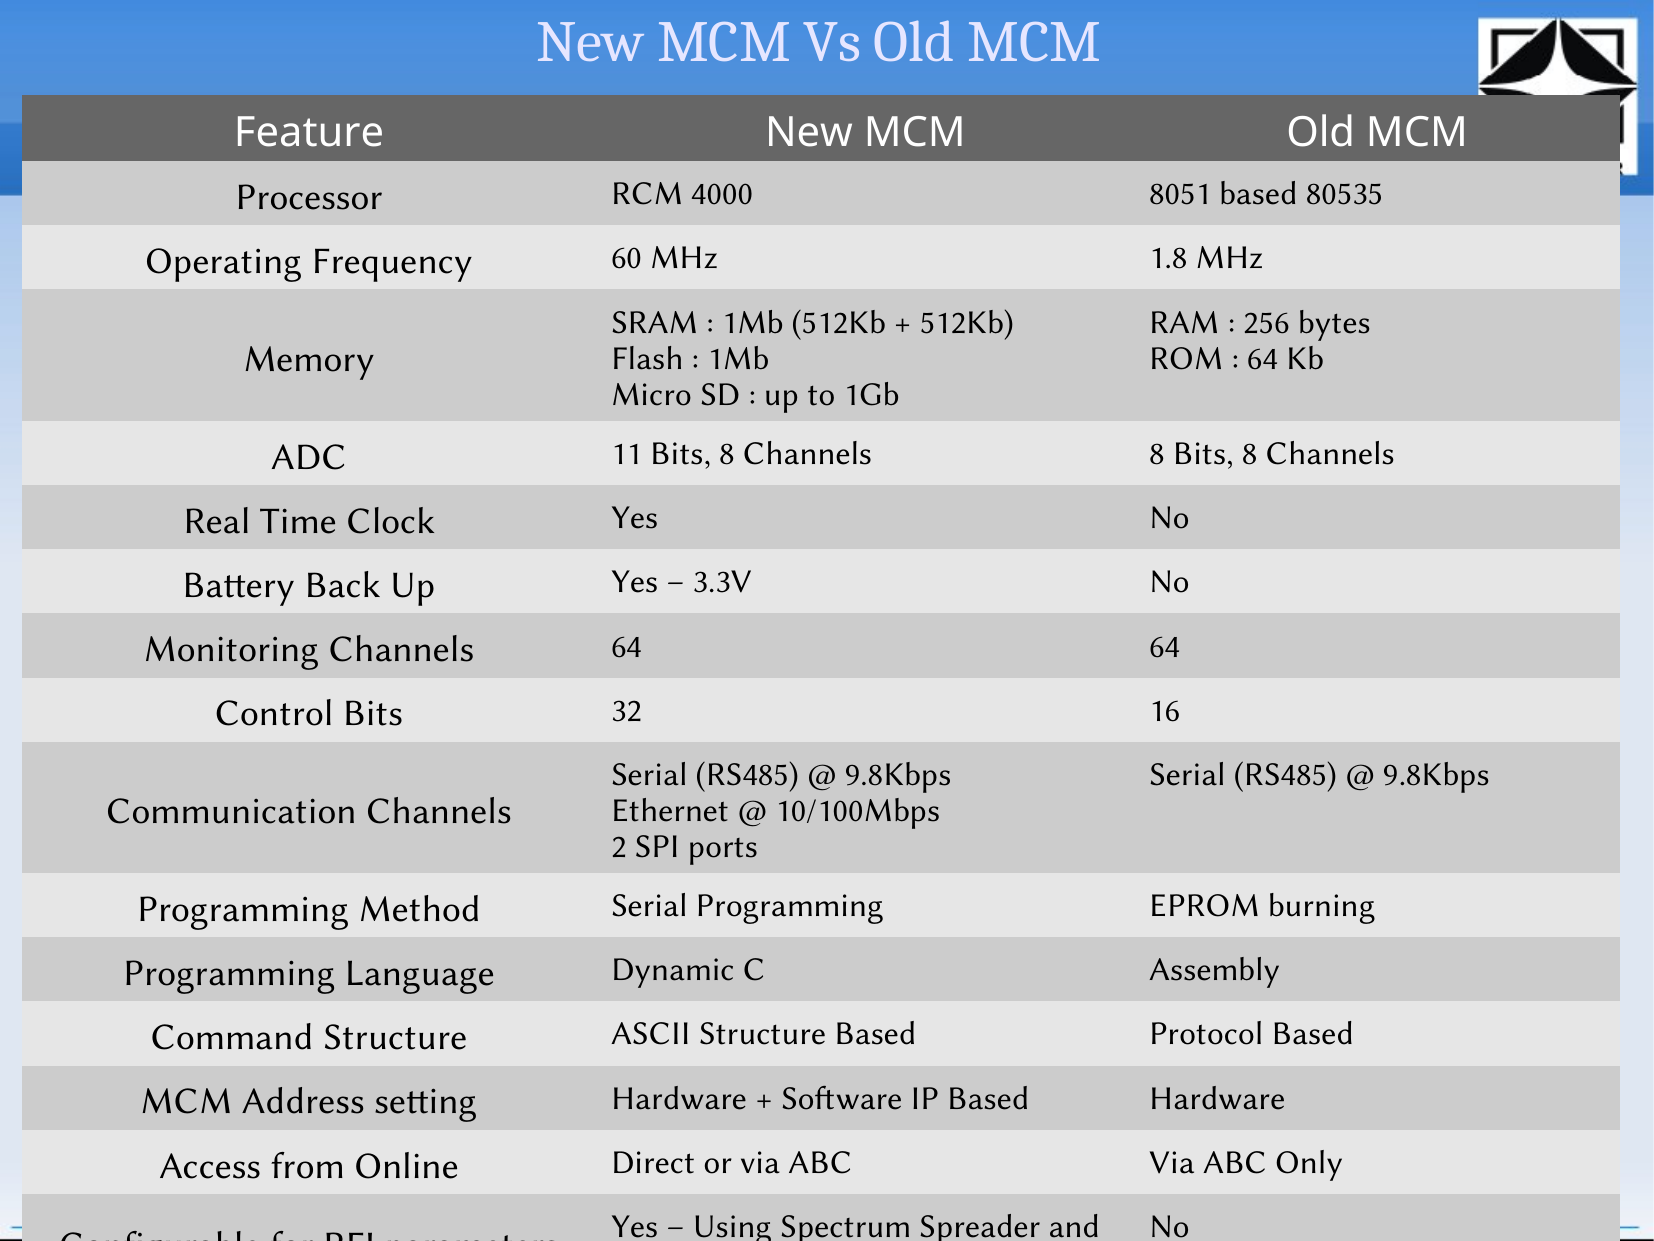

New MCM Vs Old MCM
| Feature | New MCM | Old MCM |
| --- | --- | --- |
| Processor | RCM 4000 | 8051 based 80535 |
| Operating Frequency | 60 MHz | 1.8 MHz |
| Memory | SRAM : 1Mb (512Kb + 512Kb) Flash : 1Mb Micro SD : up to 1Gb | RAM : 256 bytes ROM : 64 Kb |
| ADC | 11 Bits, 8 Channels | 8 Bits, 8 Channels |
| Real Time Clock | Yes | No |
| Battery Back Up | Yes – 3.3V | No |
| Monitoring Channels | 64 | 64 |
| Control Bits | 32 | 16 |
| Communication Channels | Serial (RS485) @ 9.8Kbps Ethernet @ 10/100Mbps 2 SPI ports | Serial (RS485) @ 9.8Kbps |
| Programming Method | Serial Programming | EPROM burning |
| Programming Language | Dynamic C | Assembly |
| Command Structure | ASCII Structure Based | Protocol Based |
| MCM Address setting | Hardware + Software IP Based | Hardware |
| Access from Online | Direct or via ABC | Via ABC Only |
| Configurable for RFI parameters | Yes – Using Spectrum Spreader and Frequency divider | No |